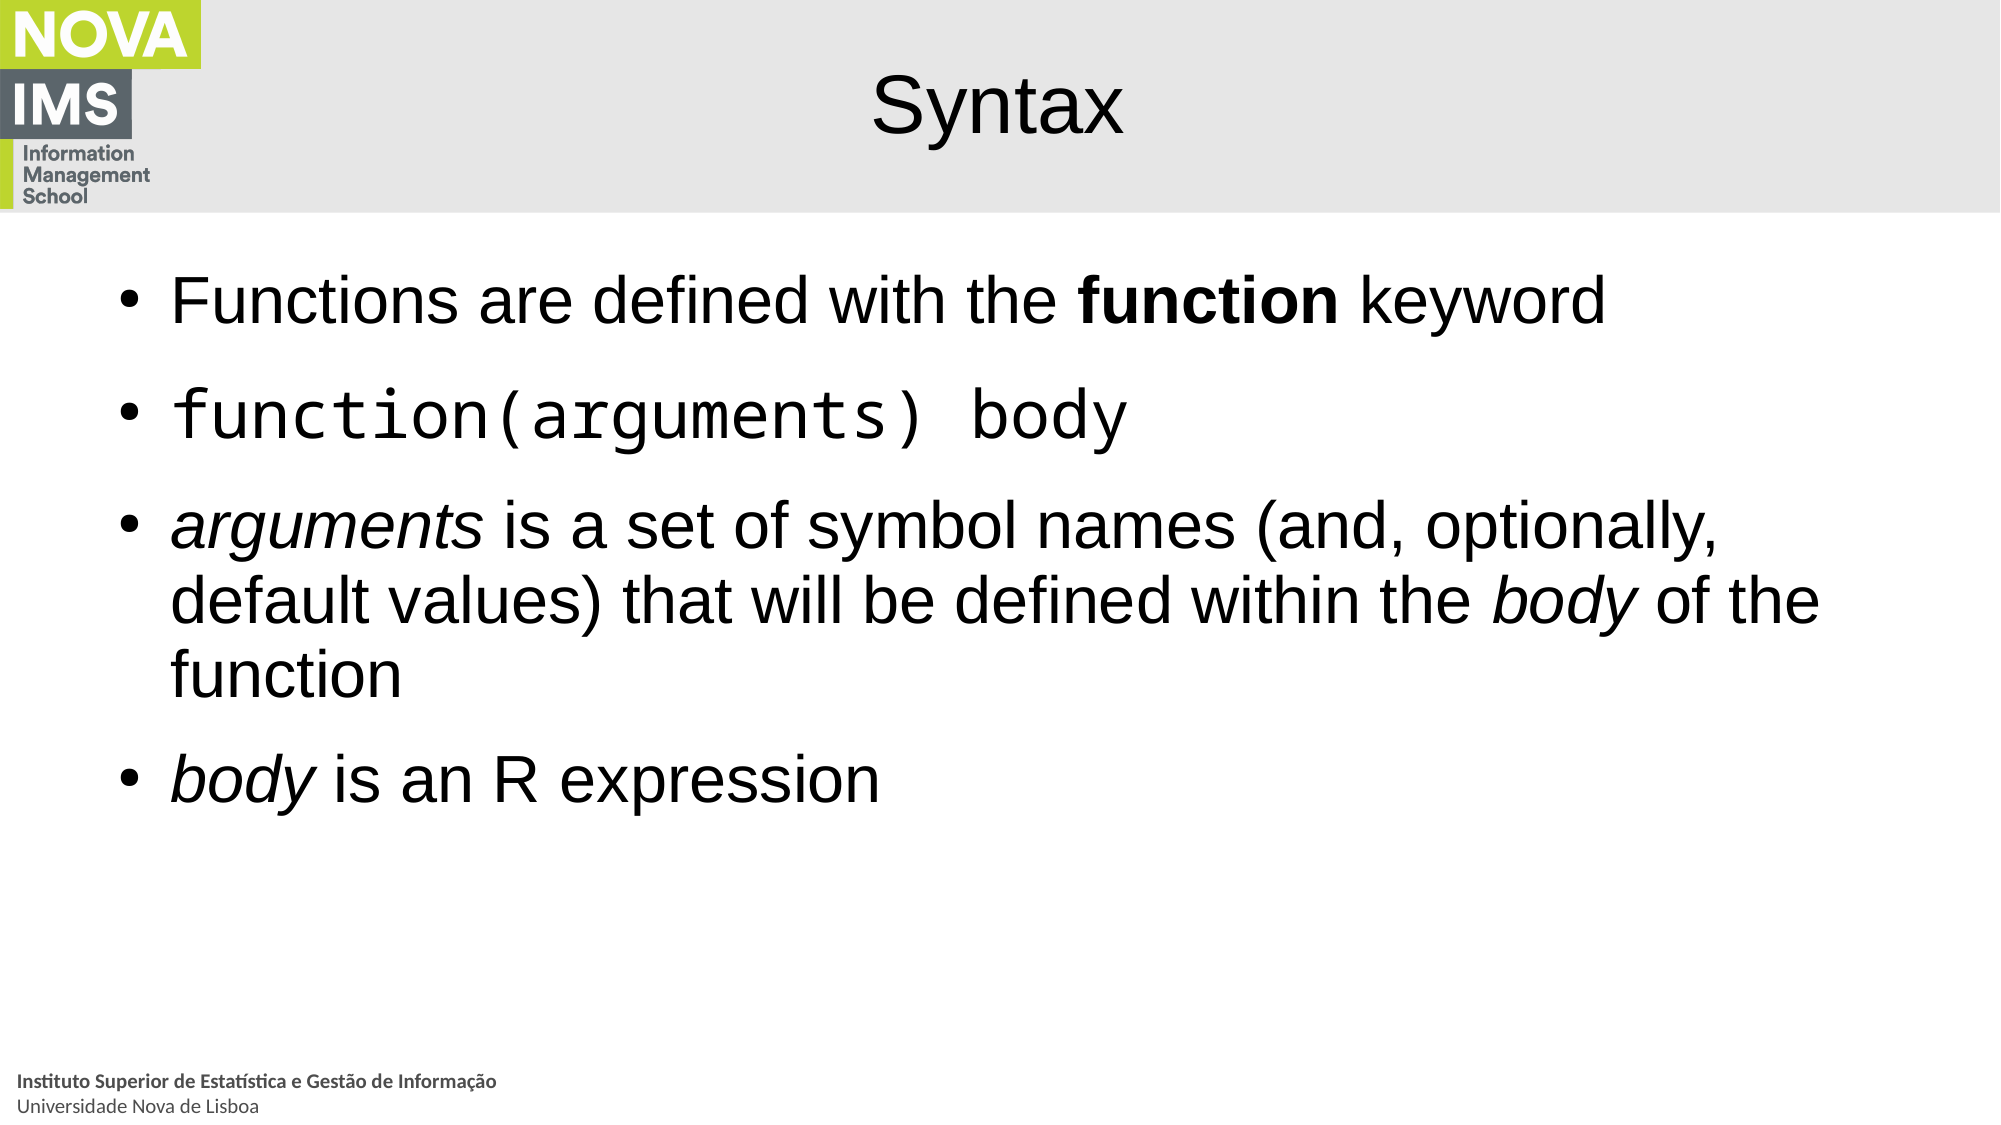

# Syntax
Functions are defined with the function keyword
function(arguments) body
arguments is a set of symbol names (and, optionally, default values) that will be defined within the body of the function
body is an R expression